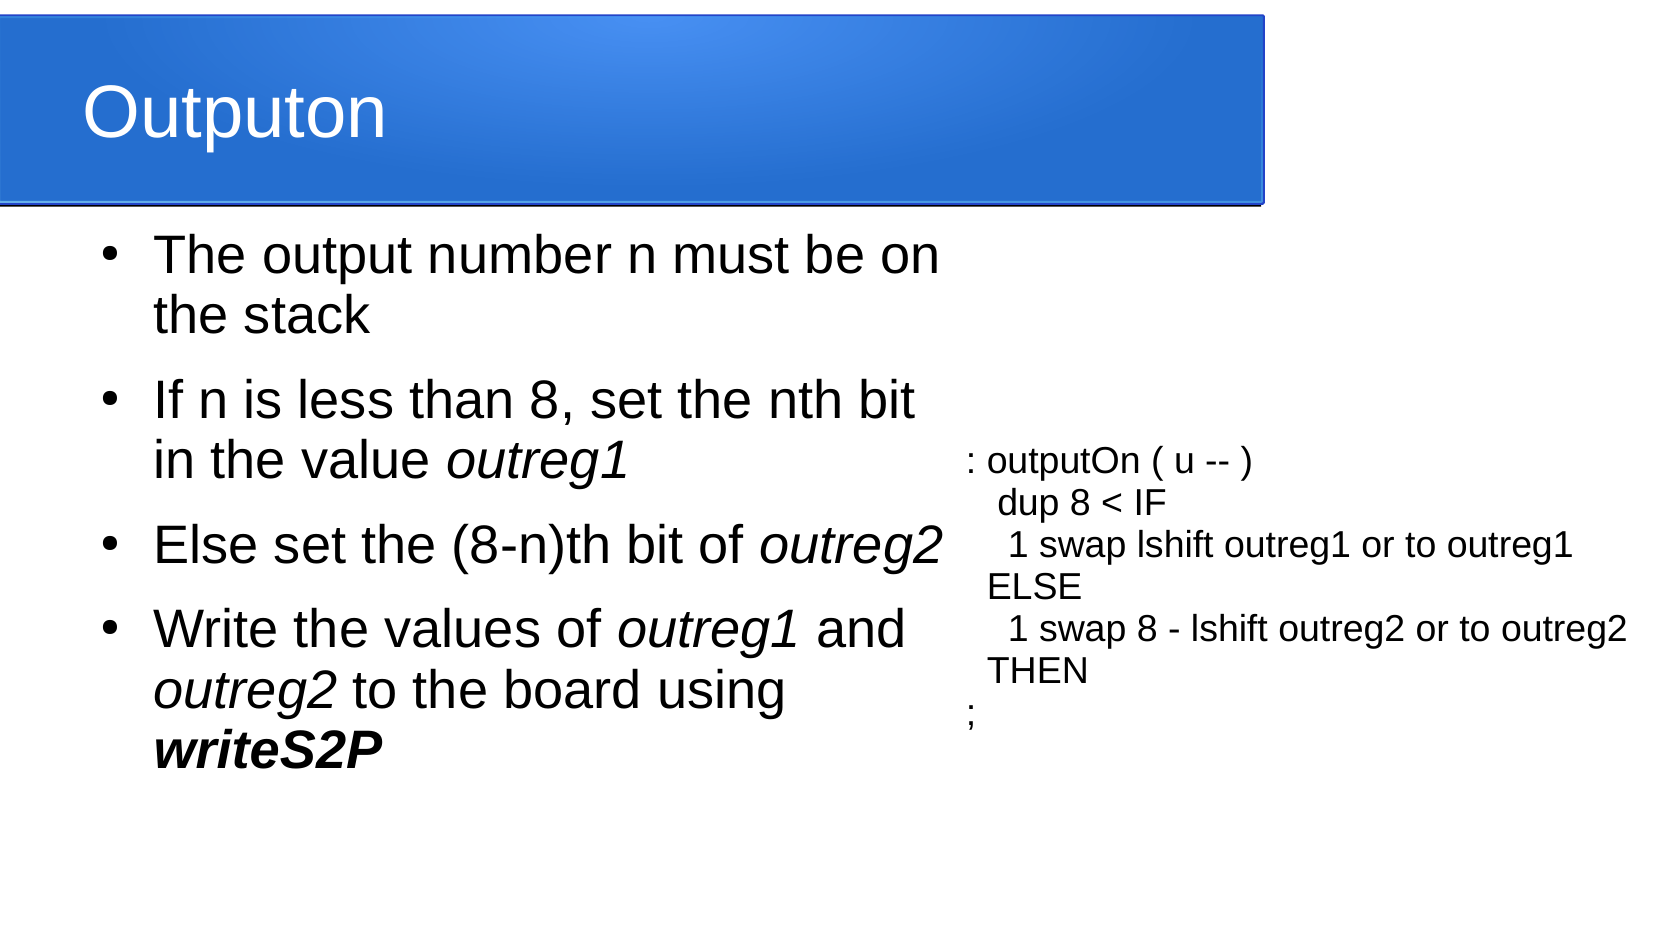

# Outputon
The output number n must be on the stack
If n is less than 8, set the nth bit in the value outreg1
Else set the (8-n)th bit of outreg2
Write the values of outreg1 and outreg2 to the board using writeS2P
: outputOn ( u -- )
 dup 8 < IF
 1 swap lshift outreg1 or to outreg1
 ELSE
 1 swap 8 - lshift outreg2 or to outreg2
 THEN
;